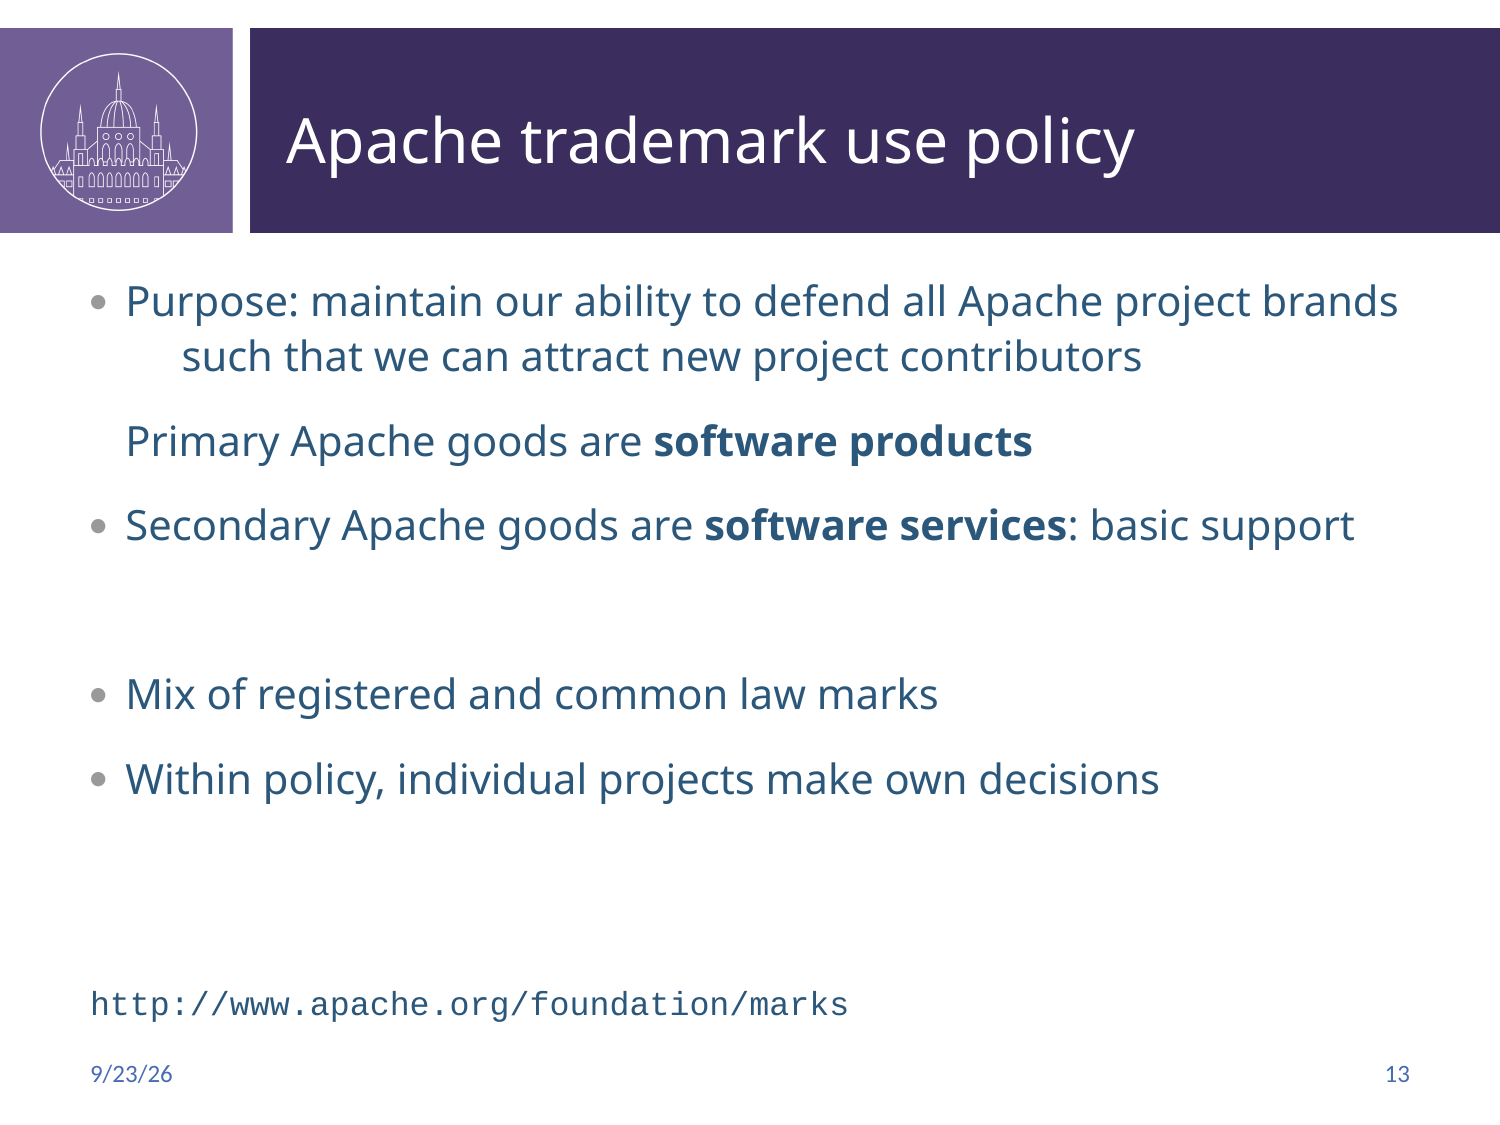

# Apache trademark use policy
Purpose: maintain our ability to defend all Apache project brands such that we can attract new project contributors
Primary Apache goods are software products
Secondary Apache goods are software services: basic support
Mix of registered and common law marks
Within policy, individual projects make own decisions
http://www.apache.org/foundation/marks